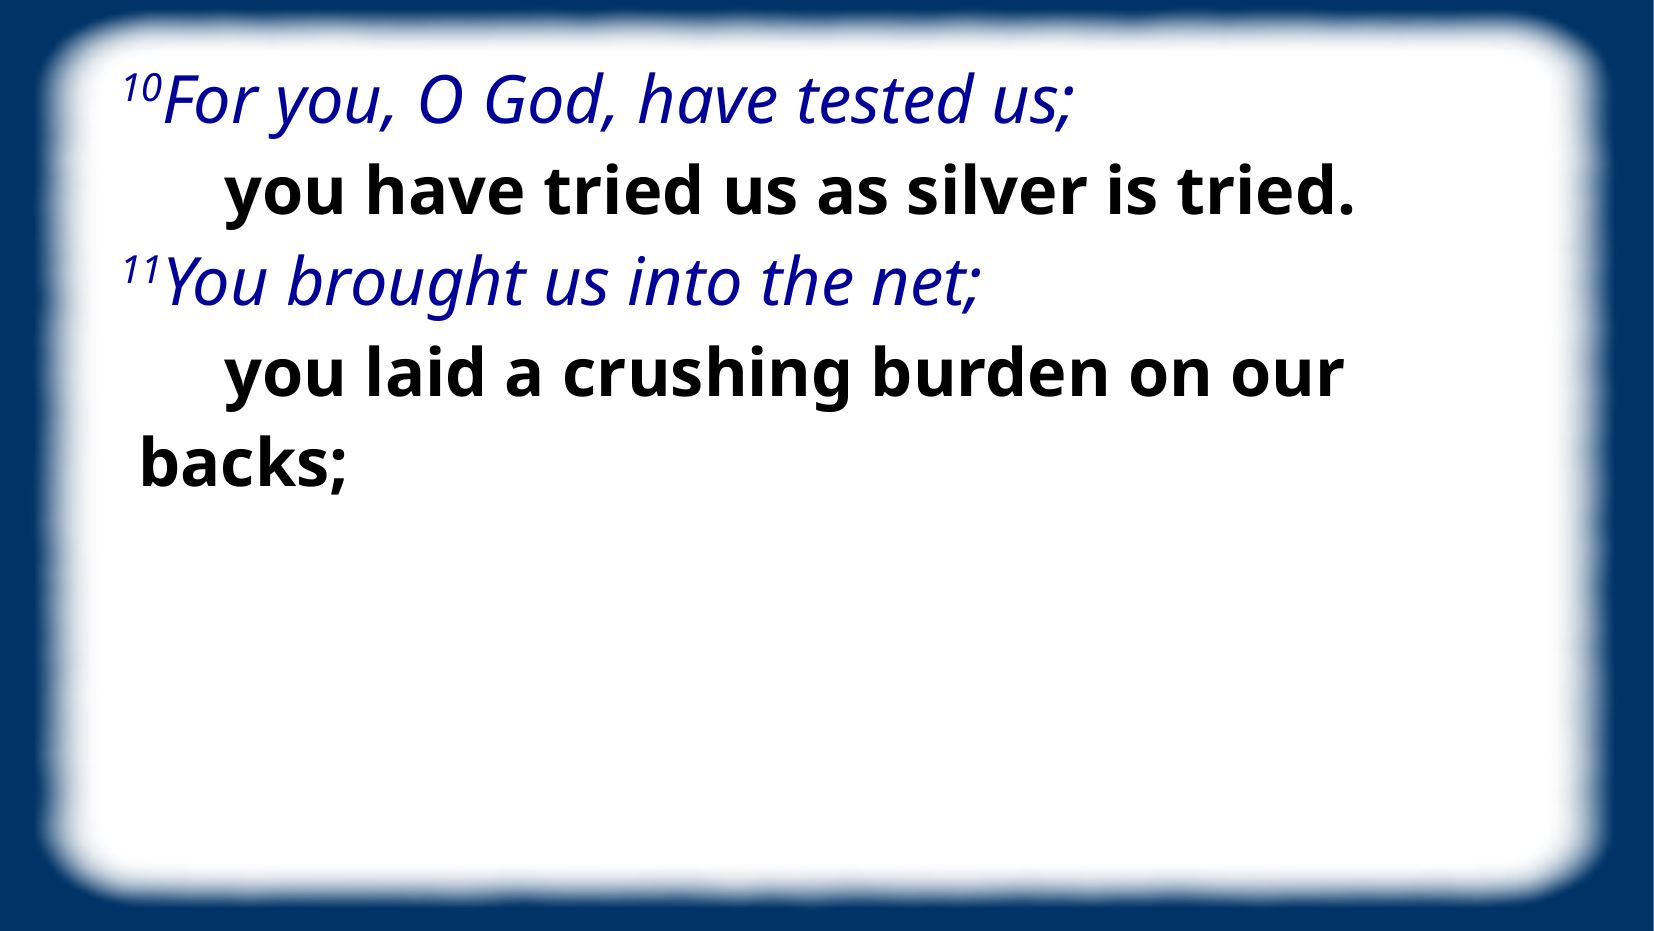

10For you, O God, have tested us;
 you have tried us as silver is tried.
11You brought us into the net;
 you laid a crushing burden on our backs;